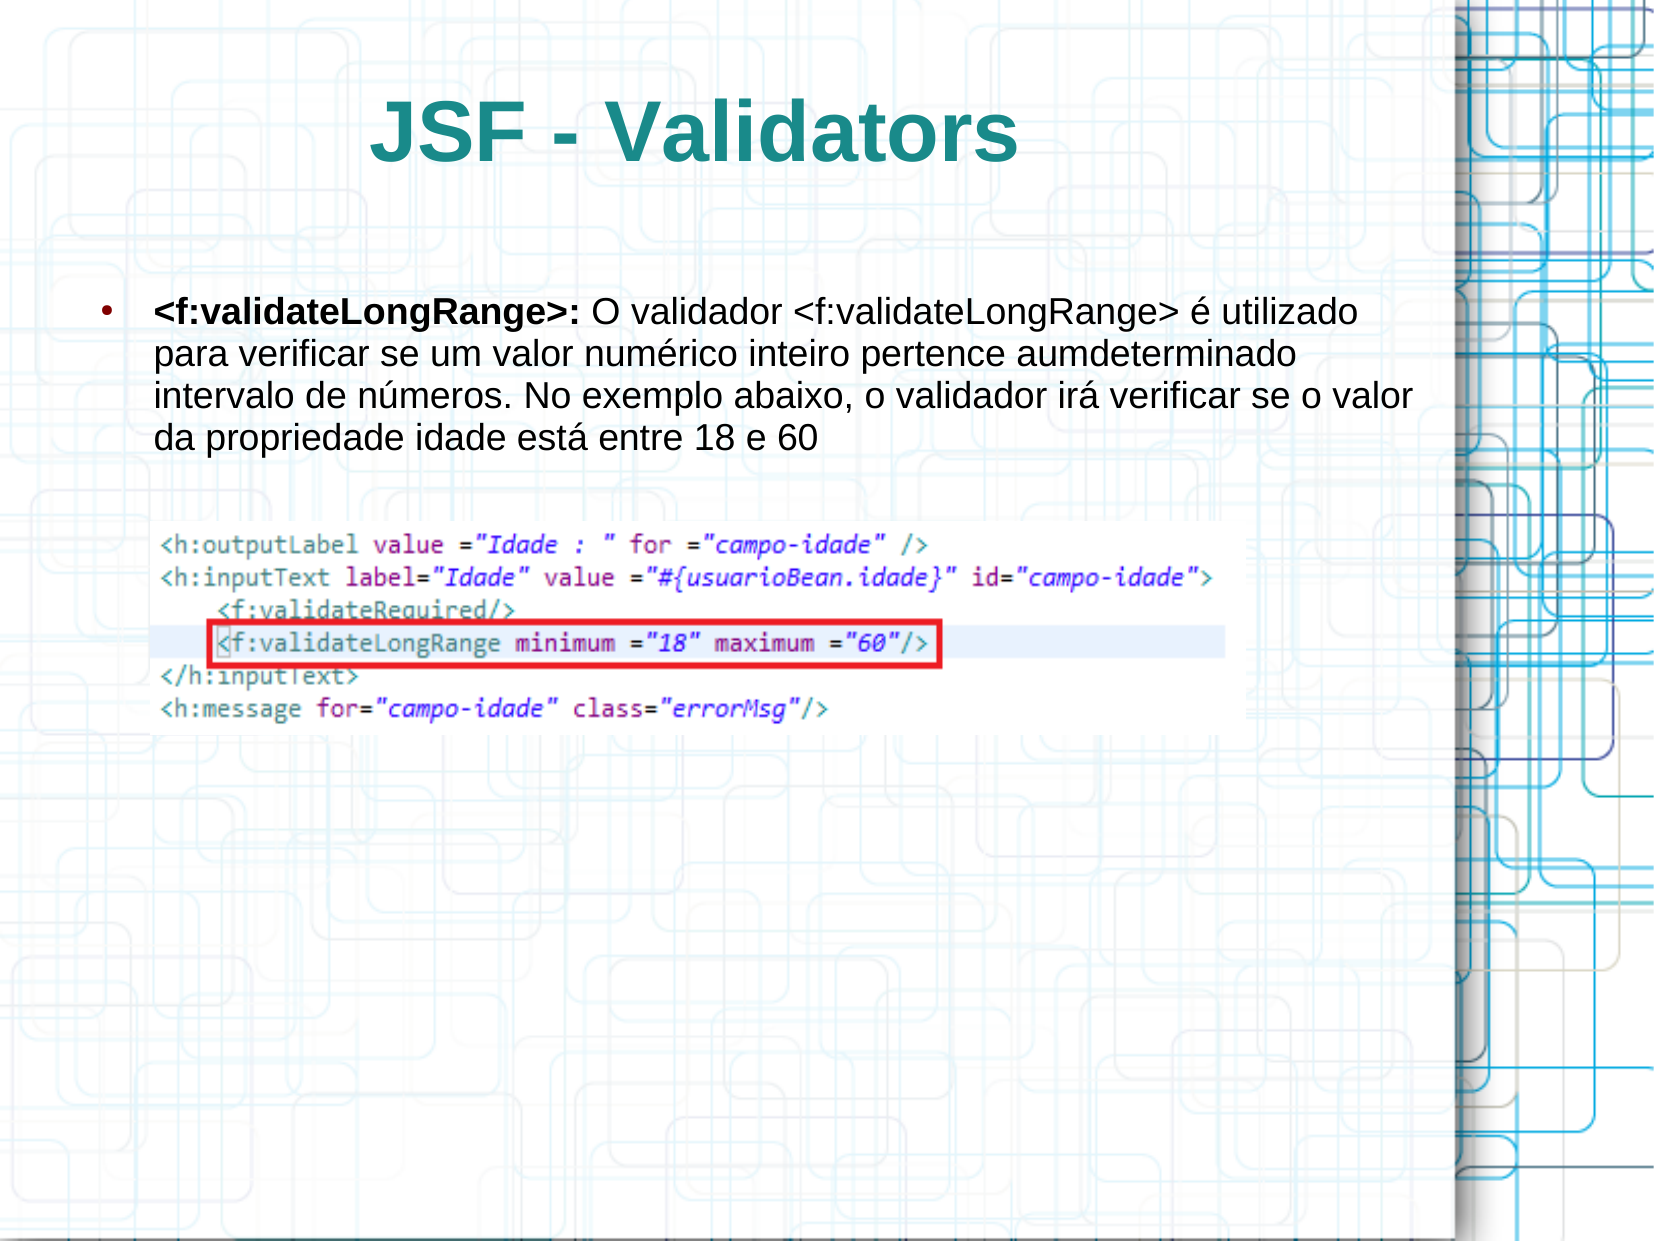

JSF - Validators
#
<f:validateLongRange>: O validador <f:validateLongRange> é utilizado para verificar se um valor numérico inteiro pertence aumdeterminado intervalo de números. No exemplo abaixo, o validador irá verificar se o valor da propriedade idade está entre 18 e 60